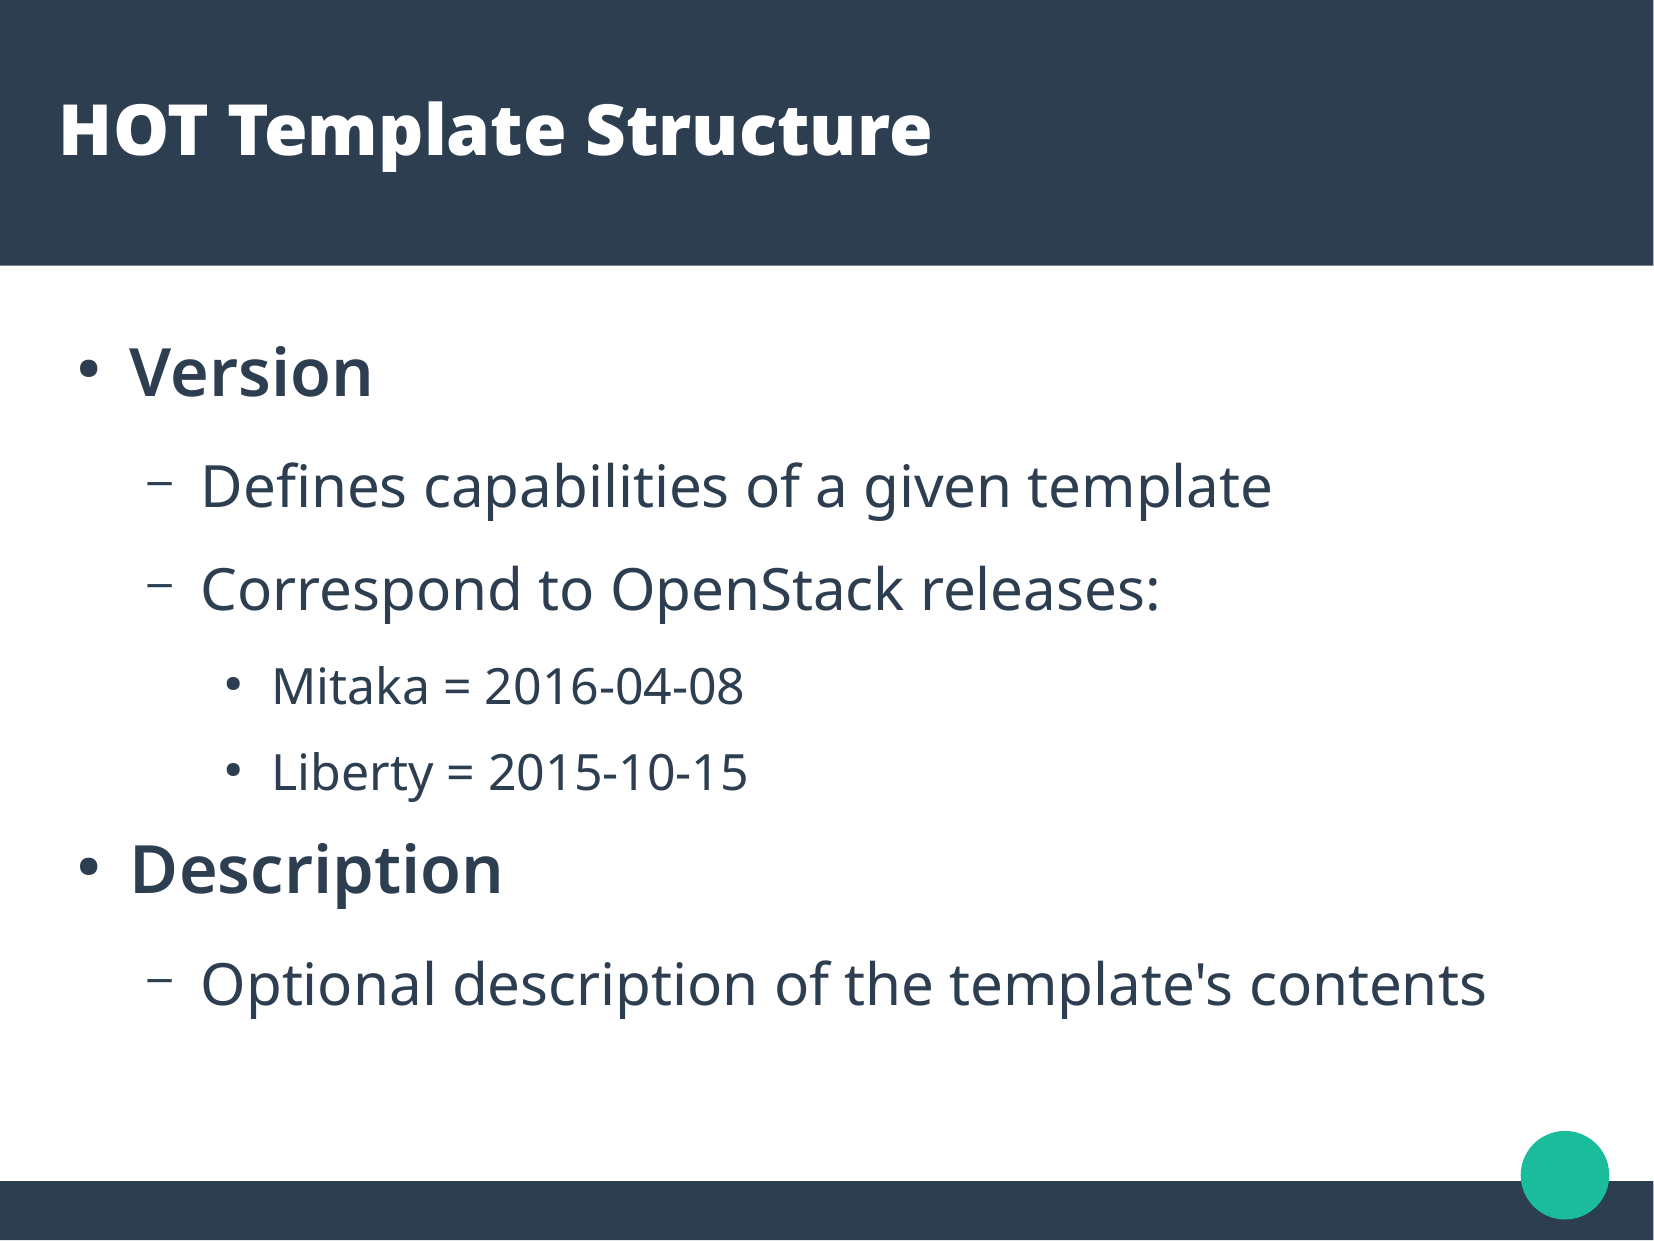

# HOT Template Structure
Version
Defines capabilities of a given template
Correspond to OpenStack releases:
Mitaka = 2016-04-08
Liberty = 2015-10-15
Description
Optional description of the template's contents